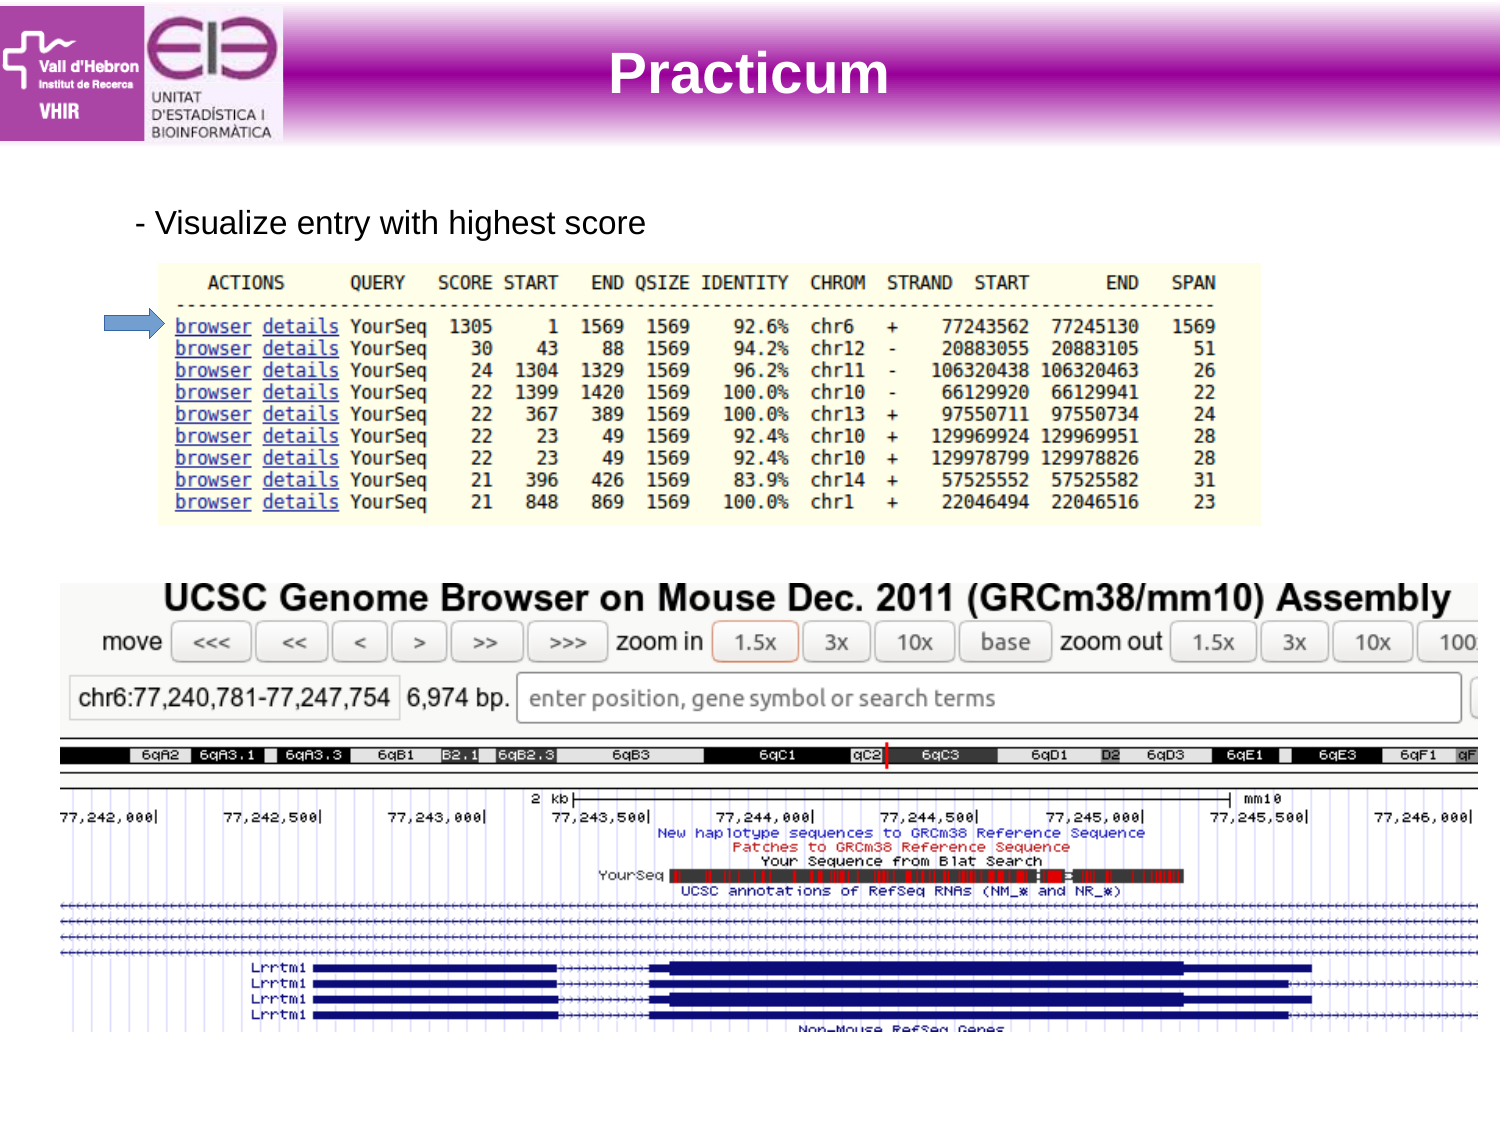

Practicum
	- Visualize entry with highest score